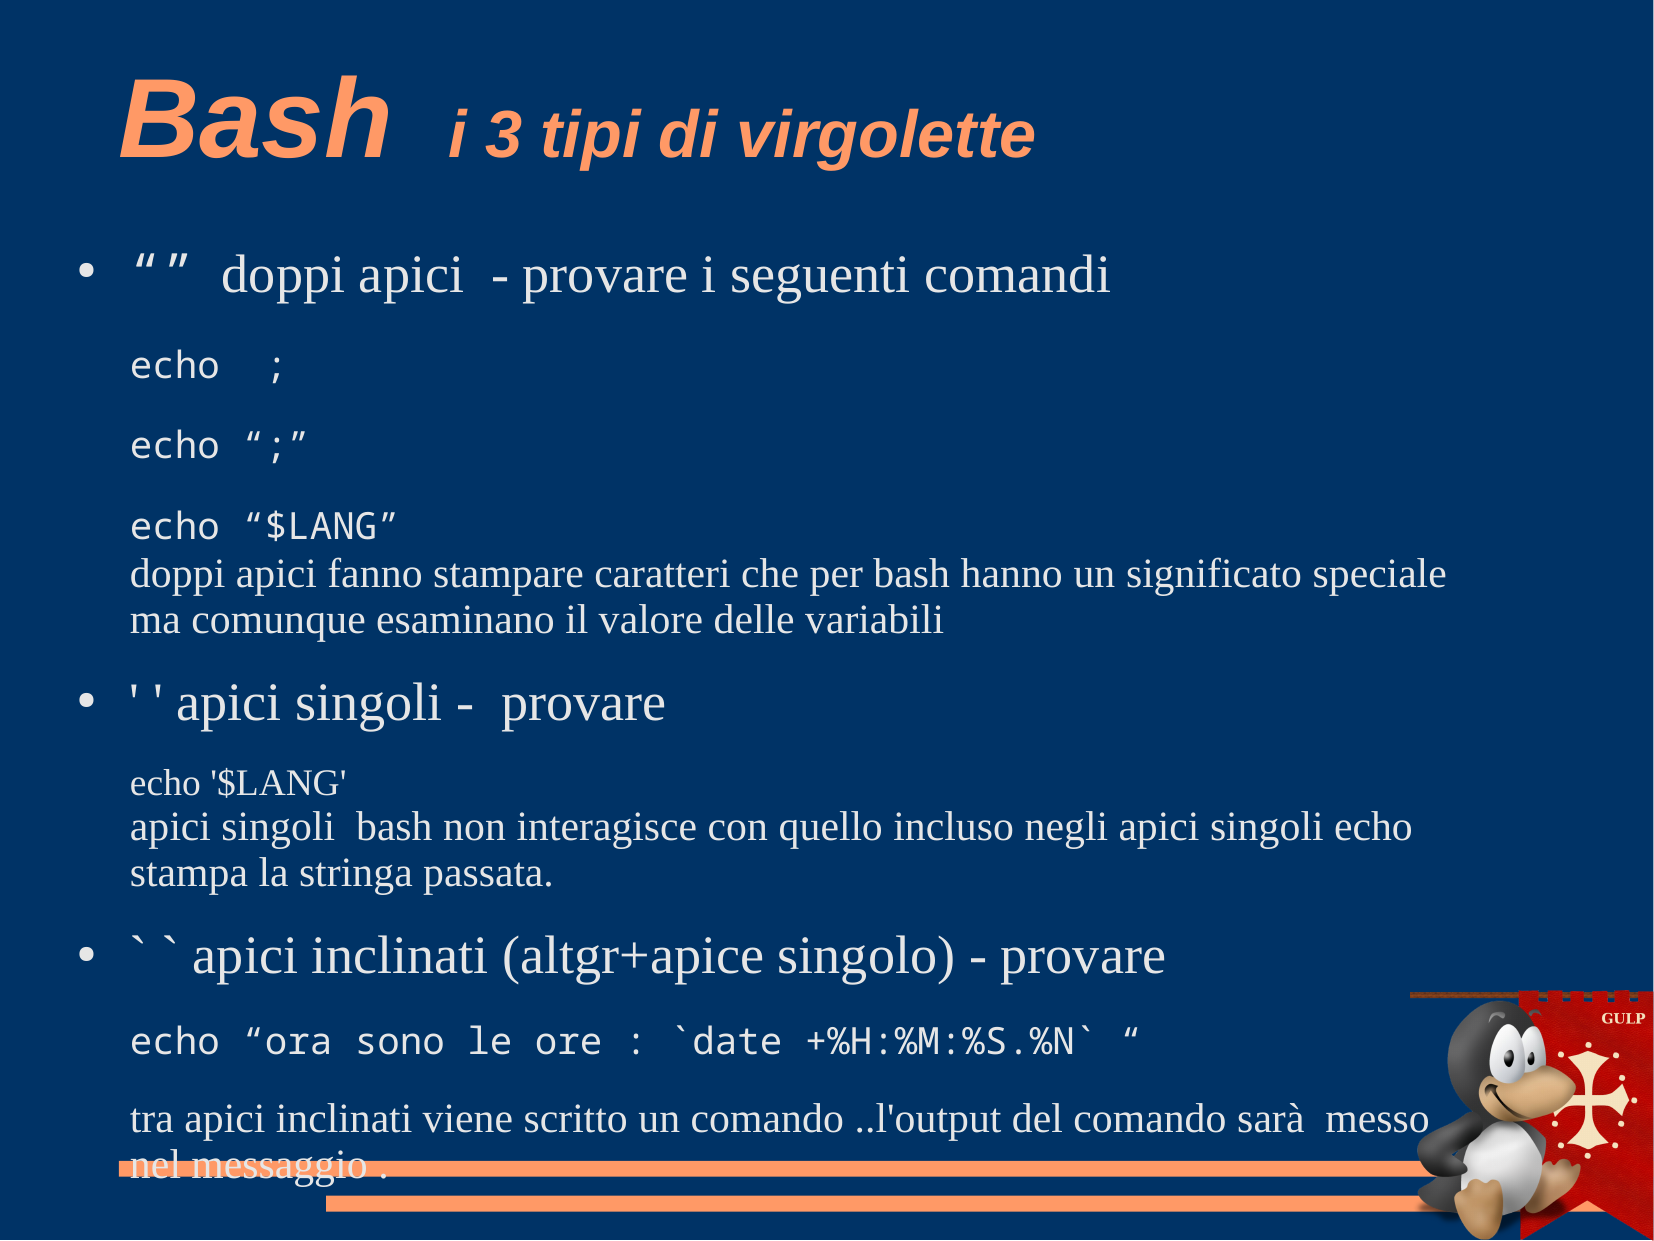

# Bash i 3 tipi di virgolette
“” doppi apici - provare i seguenti comandi
echo ;
echo “;”
echo “$LANG”
doppi apici fanno stampare caratteri che per bash hanno un significato speciale ma comunque esaminano il valore delle variabili
' ' apici singoli - provare
echo '$LANG'
apici singoli bash non interagisce con quello incluso negli apici singoli echo stampa la stringa passata.
` ` apici inclinati (altgr+apice singolo) - provare
echo “ora sono le ore : `date +%H:%M:%S.%N` “
tra apici inclinati viene scritto un comando ..l'output del comando sarà messo nel messaggio .